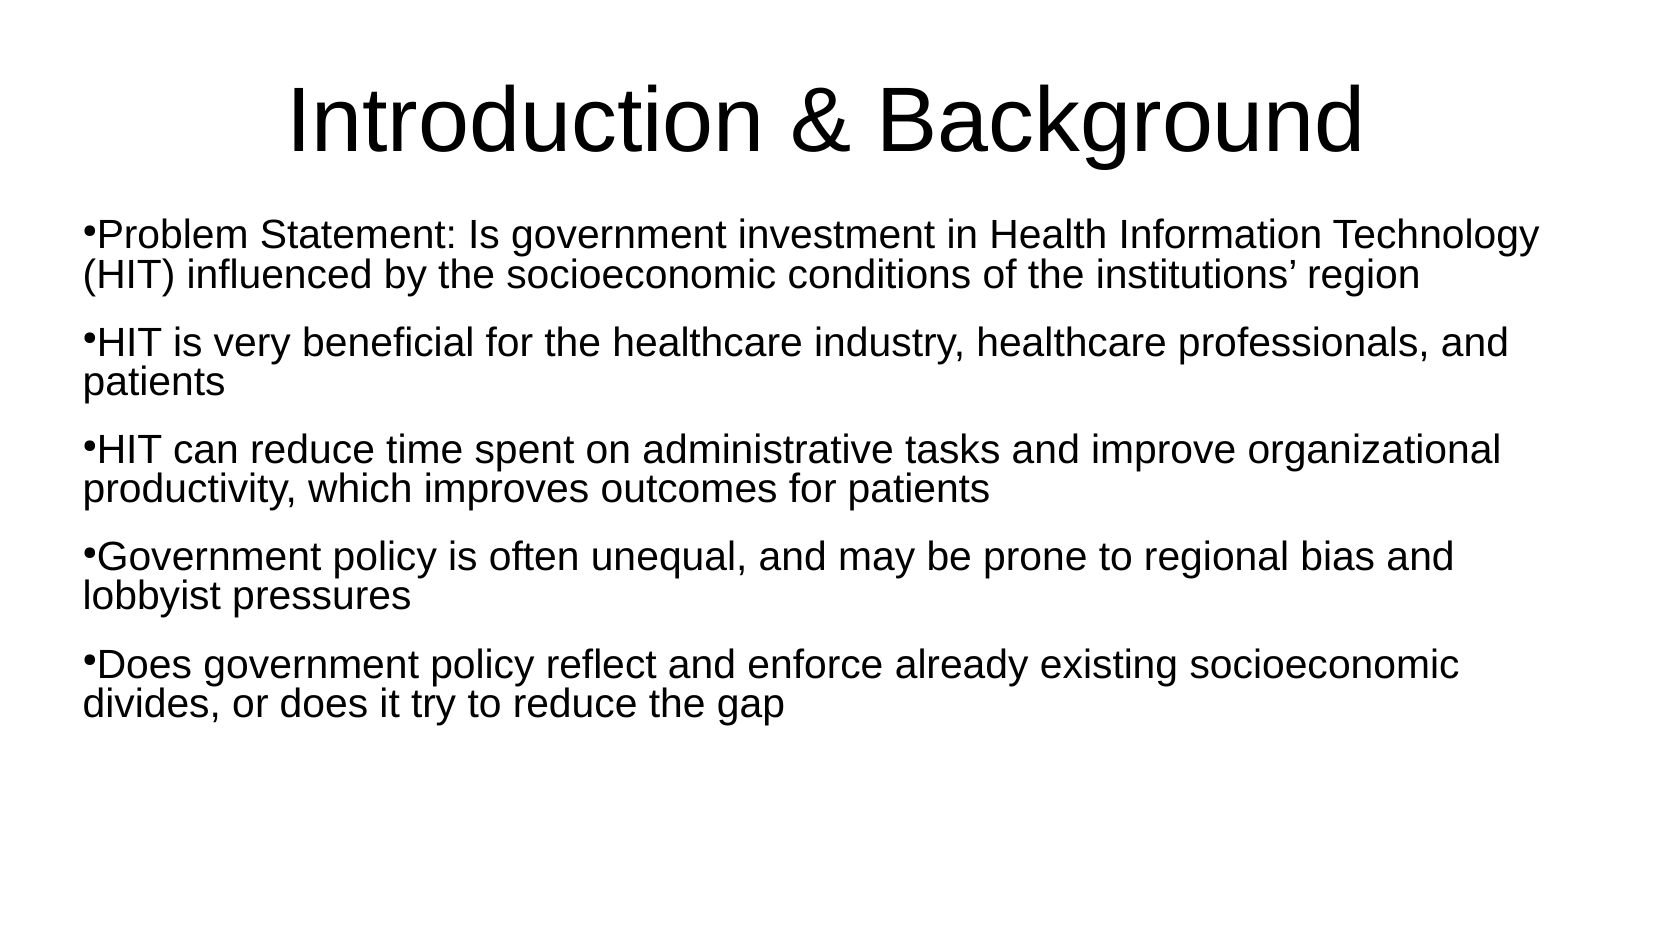

# Introduction & Background
Problem Statement: Is government investment in Health Information Technology (HIT) influenced by the socioeconomic conditions of the institutions’ region
HIT is very beneficial for the healthcare industry, healthcare professionals, and patients
HIT can reduce time spent on administrative tasks and improve organizational productivity, which improves outcomes for patients
Government policy is often unequal, and may be prone to regional bias and lobbyist pressures
Does government policy reflect and enforce already existing socioeconomic divides, or does it try to reduce the gap